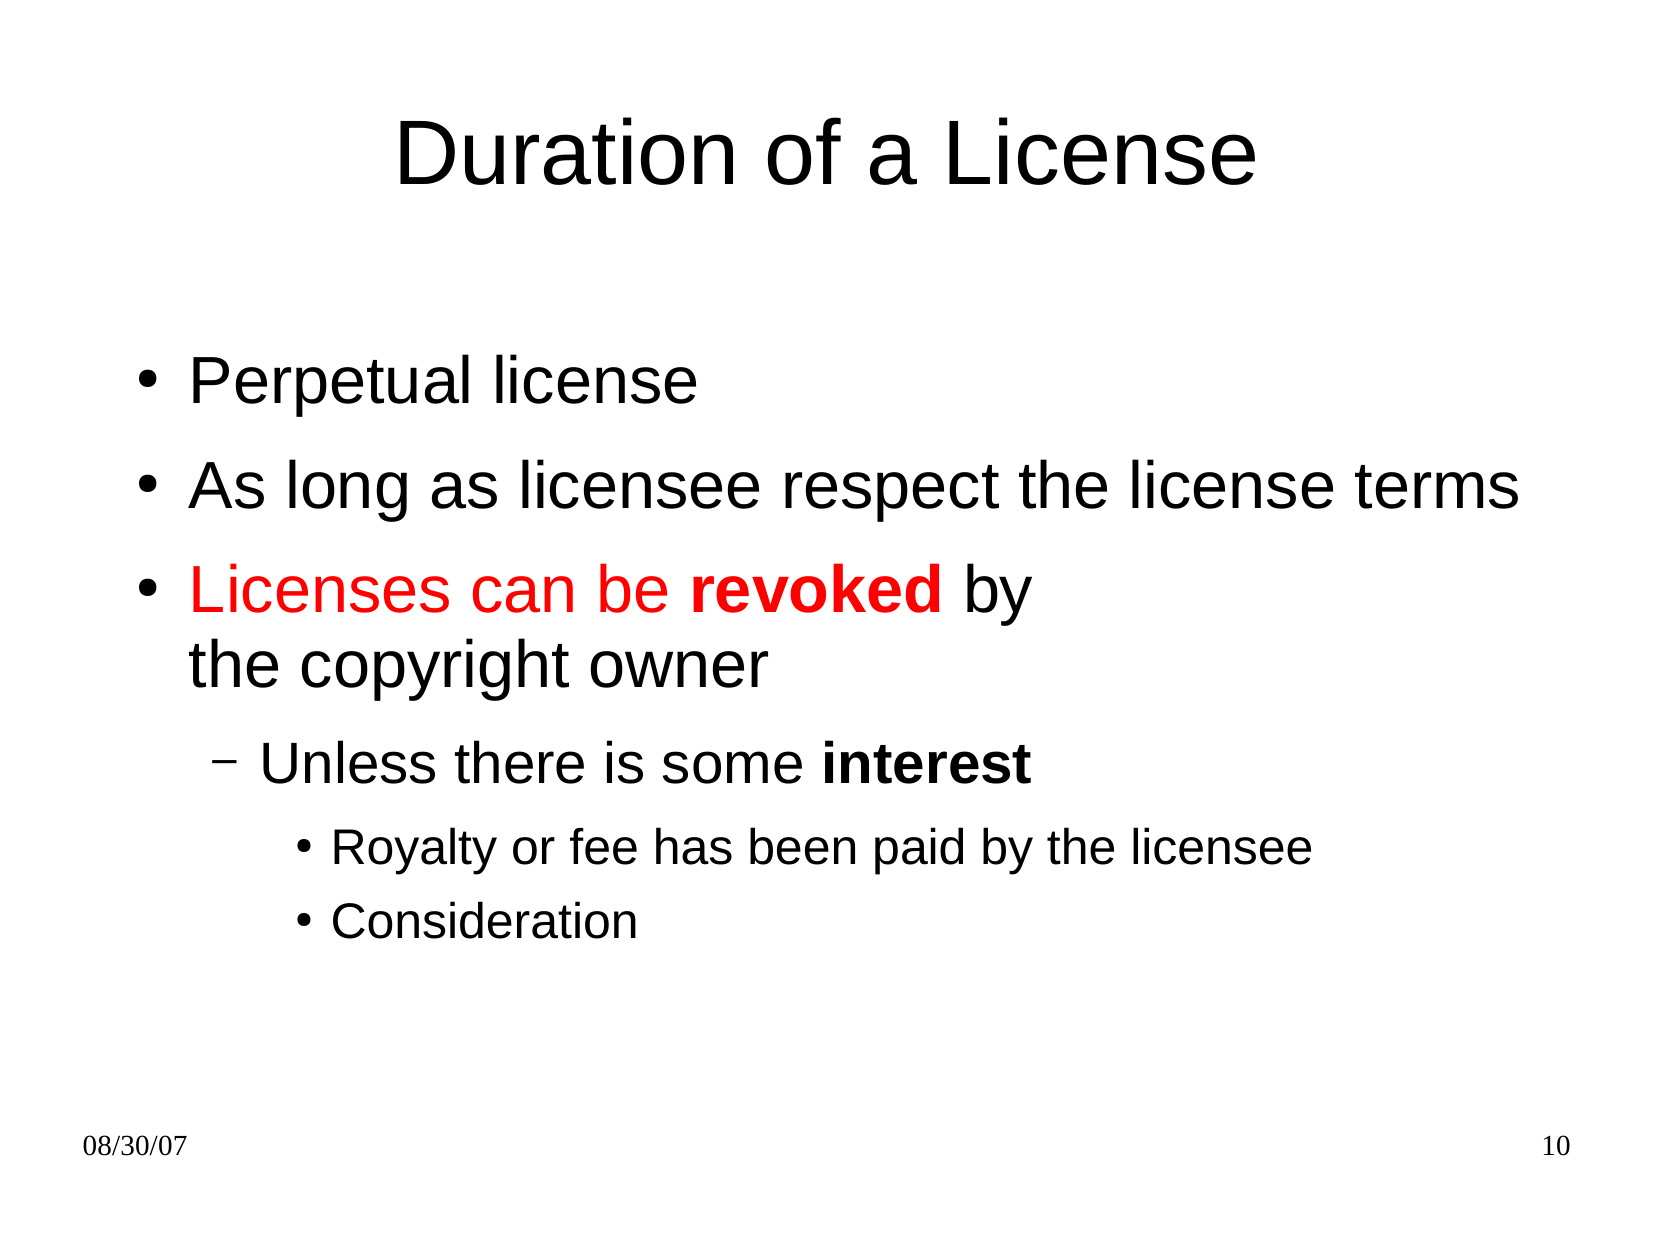

# Duration of a License
Perpetual license
As long as licensee respect the license terms
Licenses can be revoked by
the copyright owner
Unless there is some interest
Royalty or fee has been paid by the licensee
Consideration
08/30/07
10